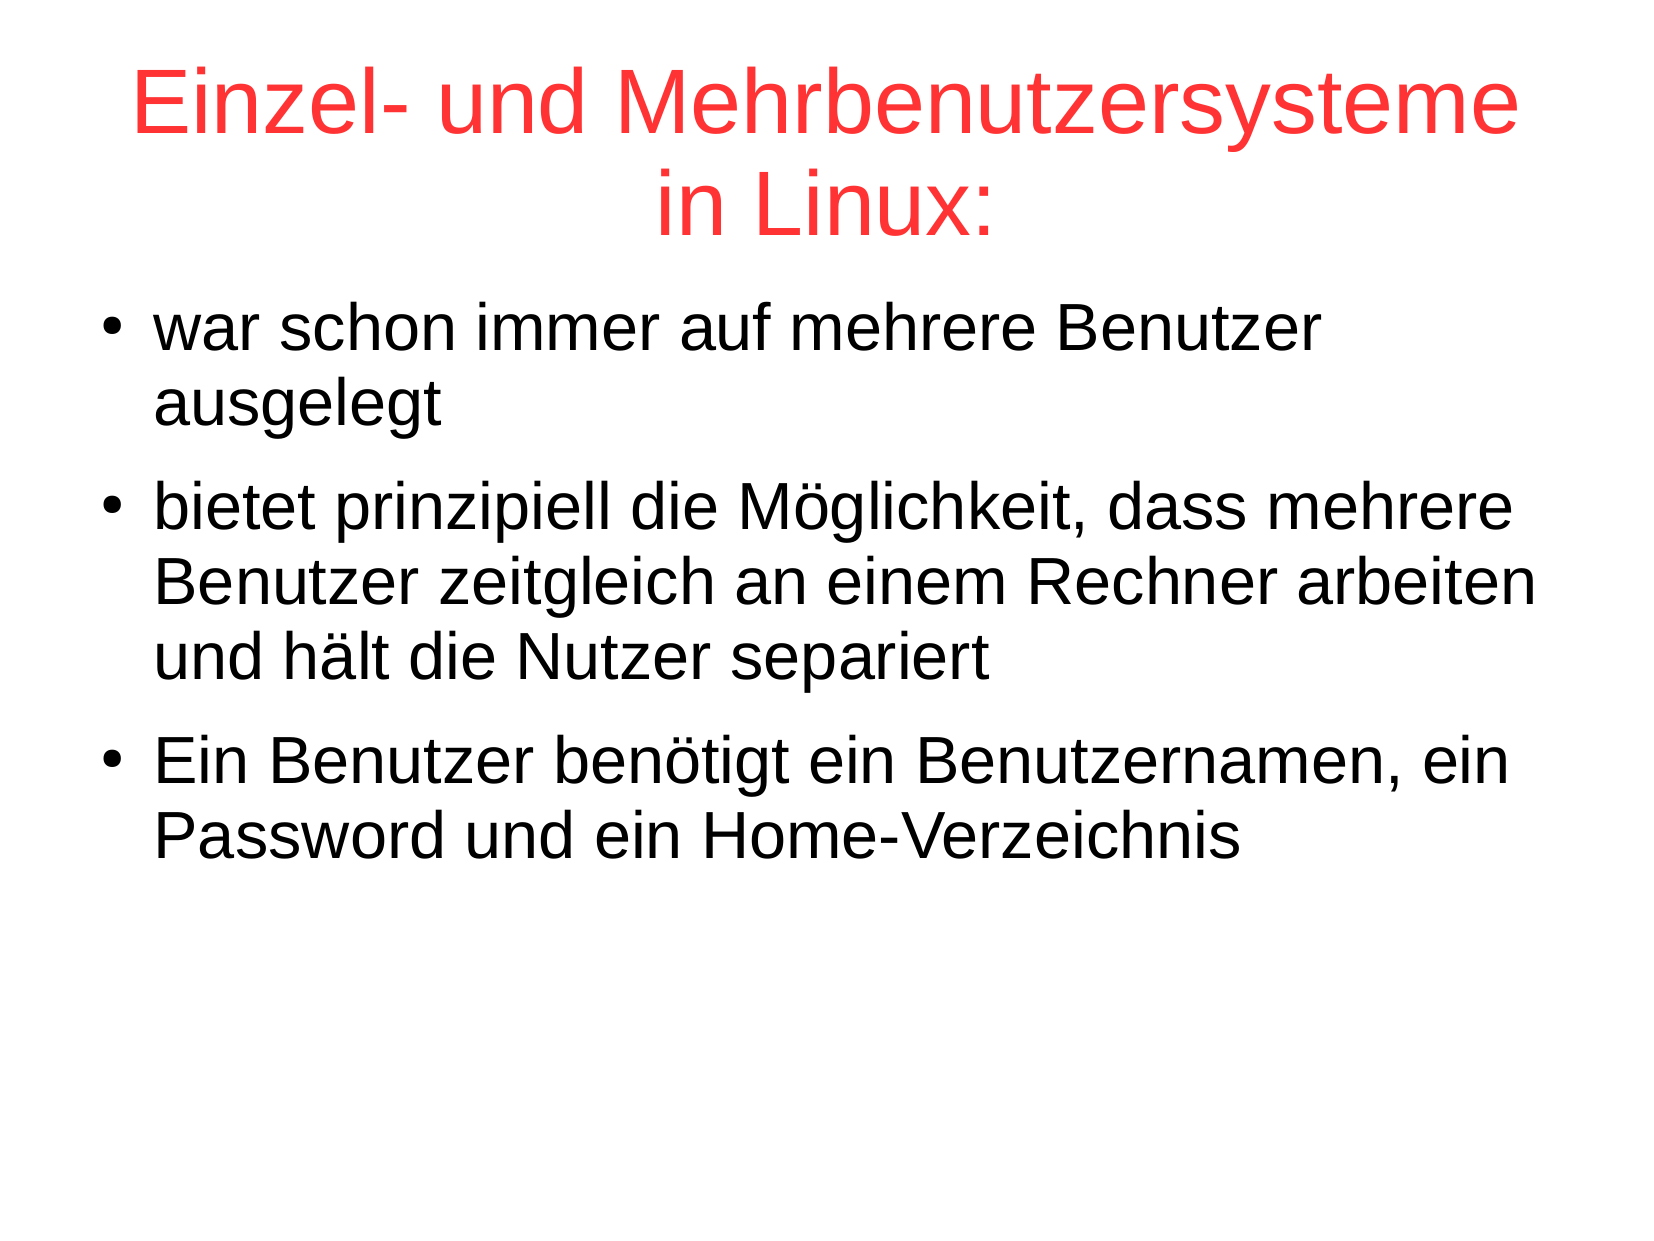

# Einzel- und Mehrbenutzersysteme in Linux:
war schon immer auf mehrere Benutzer ausgelegt
bietet prinzipiell die Möglichkeit, dass mehrere Benutzer zeitgleich an einem Rechner arbeiten und hält die Nutzer separiert
Ein Benutzer benötigt ein Benutzernamen, ein Password und ein Home-Verzeichnis